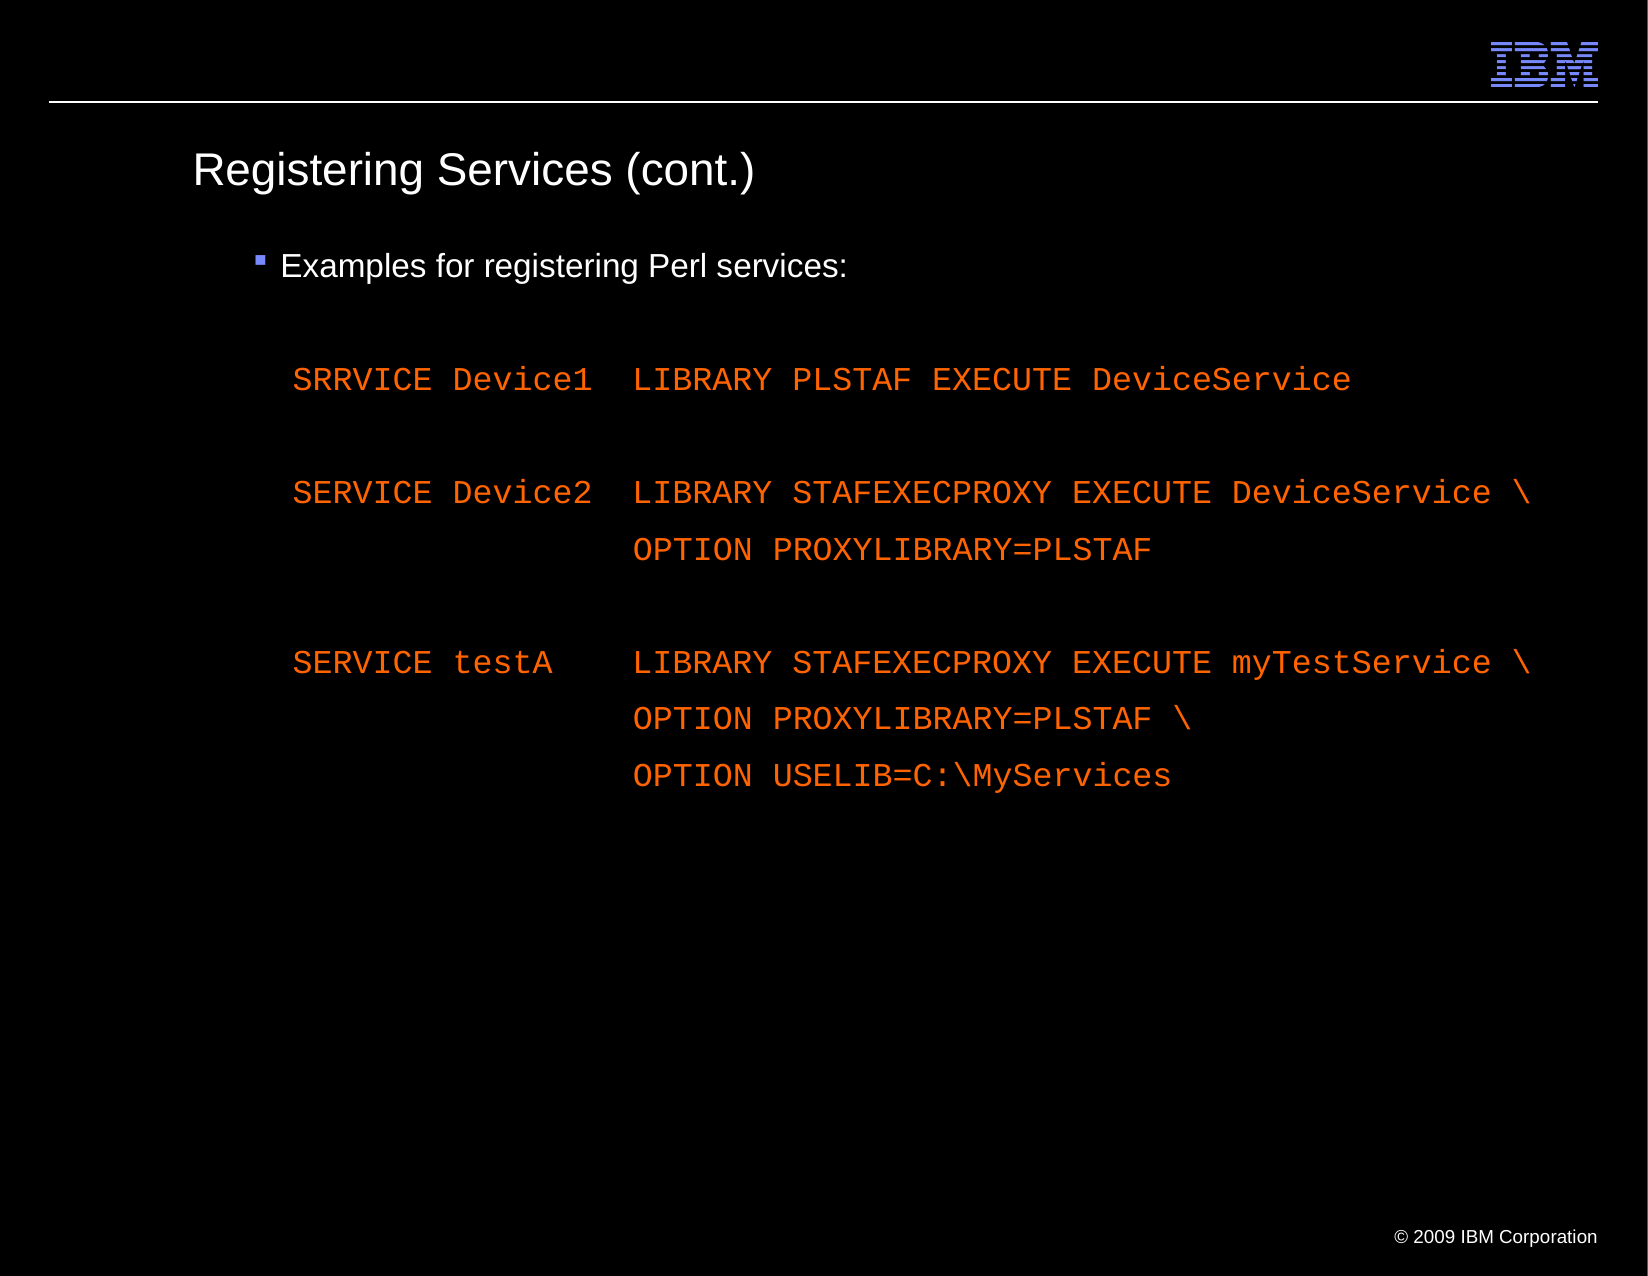

# Registering Services (cont.)
Examples for registering Perl services:
 SRRVICE Device1 LIBRARY PLSTAF EXECUTE DeviceService
 SERVICE Device2 LIBRARY STAFEXECPROXY EXECUTE DeviceService \
 OPTION PROXYLIBRARY=PLSTAF
 SERVICE testA LIBRARY STAFEXECPROXY EXECUTE myTestService \
 OPTION PROXYLIBRARY=PLSTAF \
 OPTION USELIB=C:\MyServices